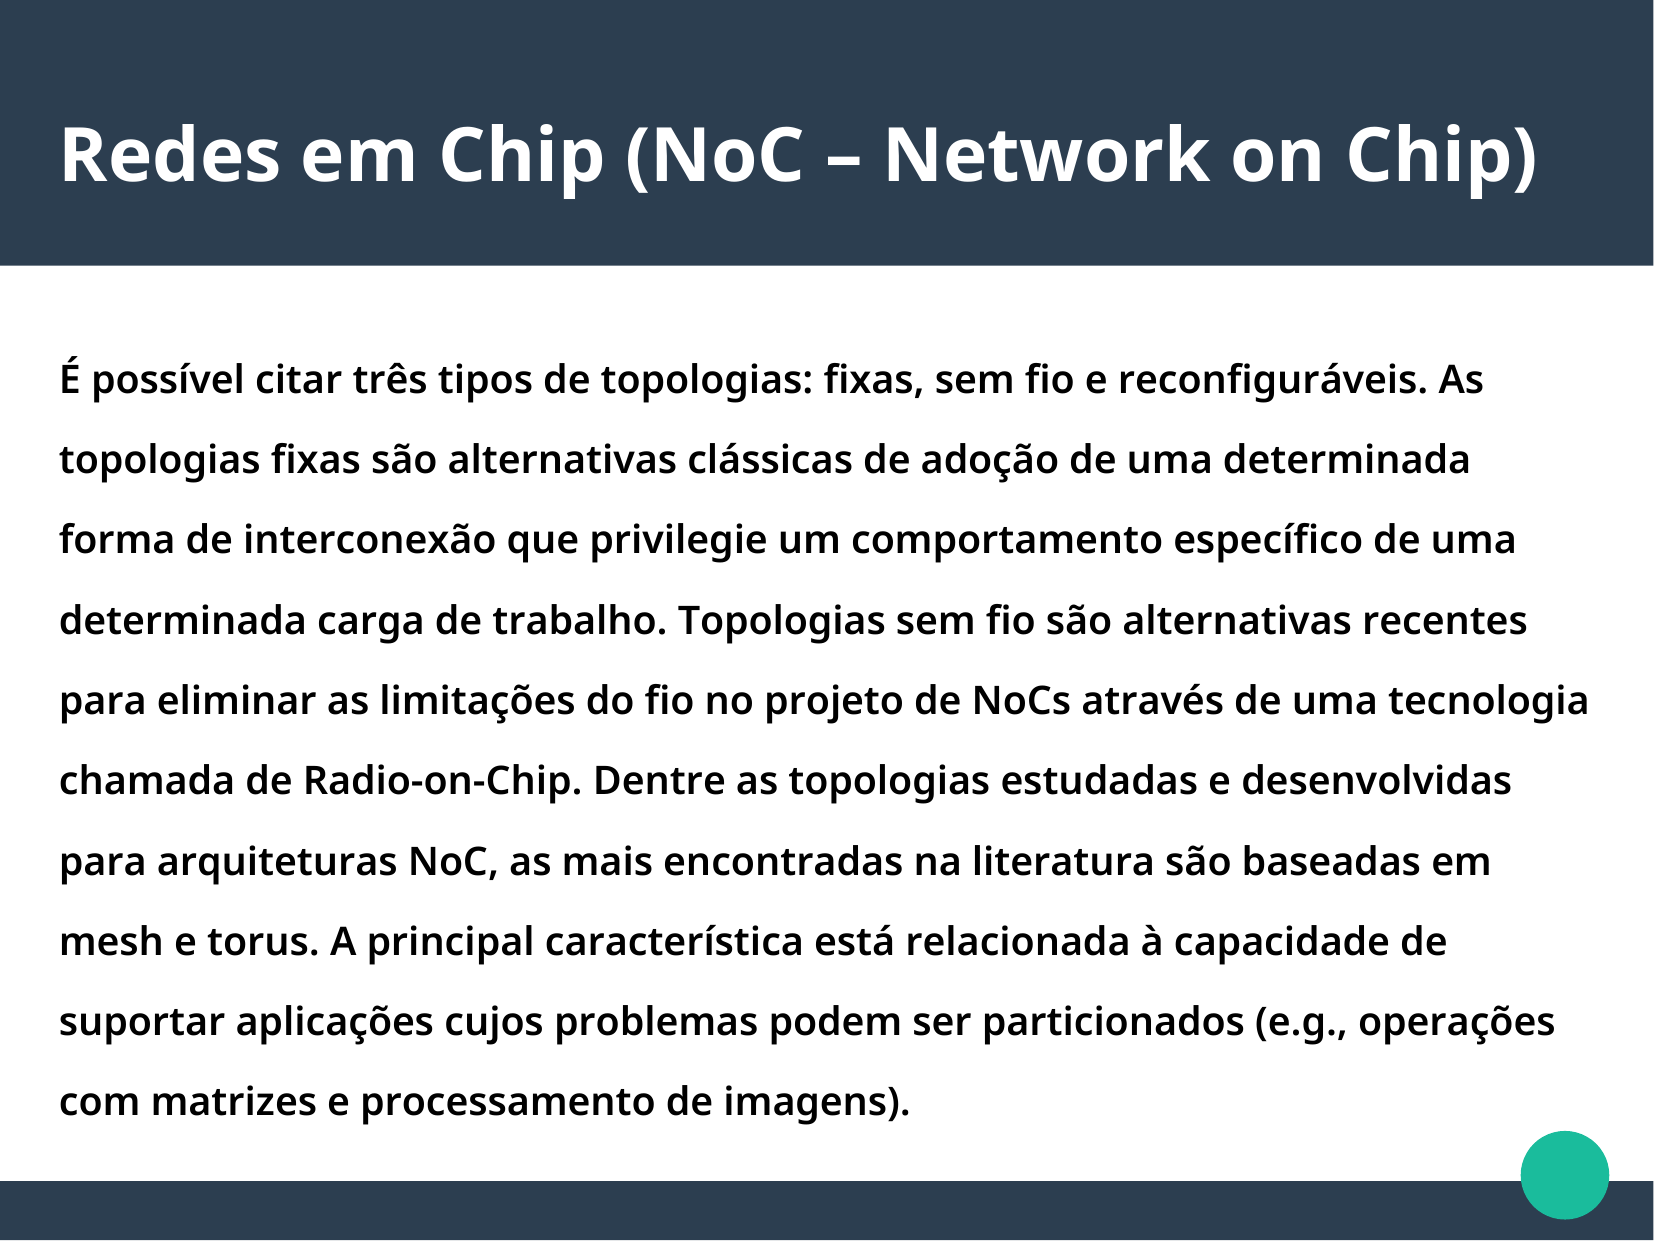

Redes em Chip (NoC – Network on Chip)
# É possível citar três tipos de topologias: fixas, sem fio e reconfiguráveis. As topologias fixas são alternativas clássicas de adoção de uma determinada forma de interconexão que privilegie um comportamento específico de uma determinada carga de trabalho. Topologias sem fio são alternativas recentes para eliminar as limitações do fio no projeto de NoCs através de uma tecnologia chamada de Radio-on-Chip. Dentre as topologias estudadas e desenvolvidas para arquiteturas NoC, as mais encontradas na literatura são baseadas em mesh e torus. A principal característica está relacionada à capacidade de suportar aplicações cujos problemas podem ser particionados (e.g., operações com matrizes e processamento de imagens).